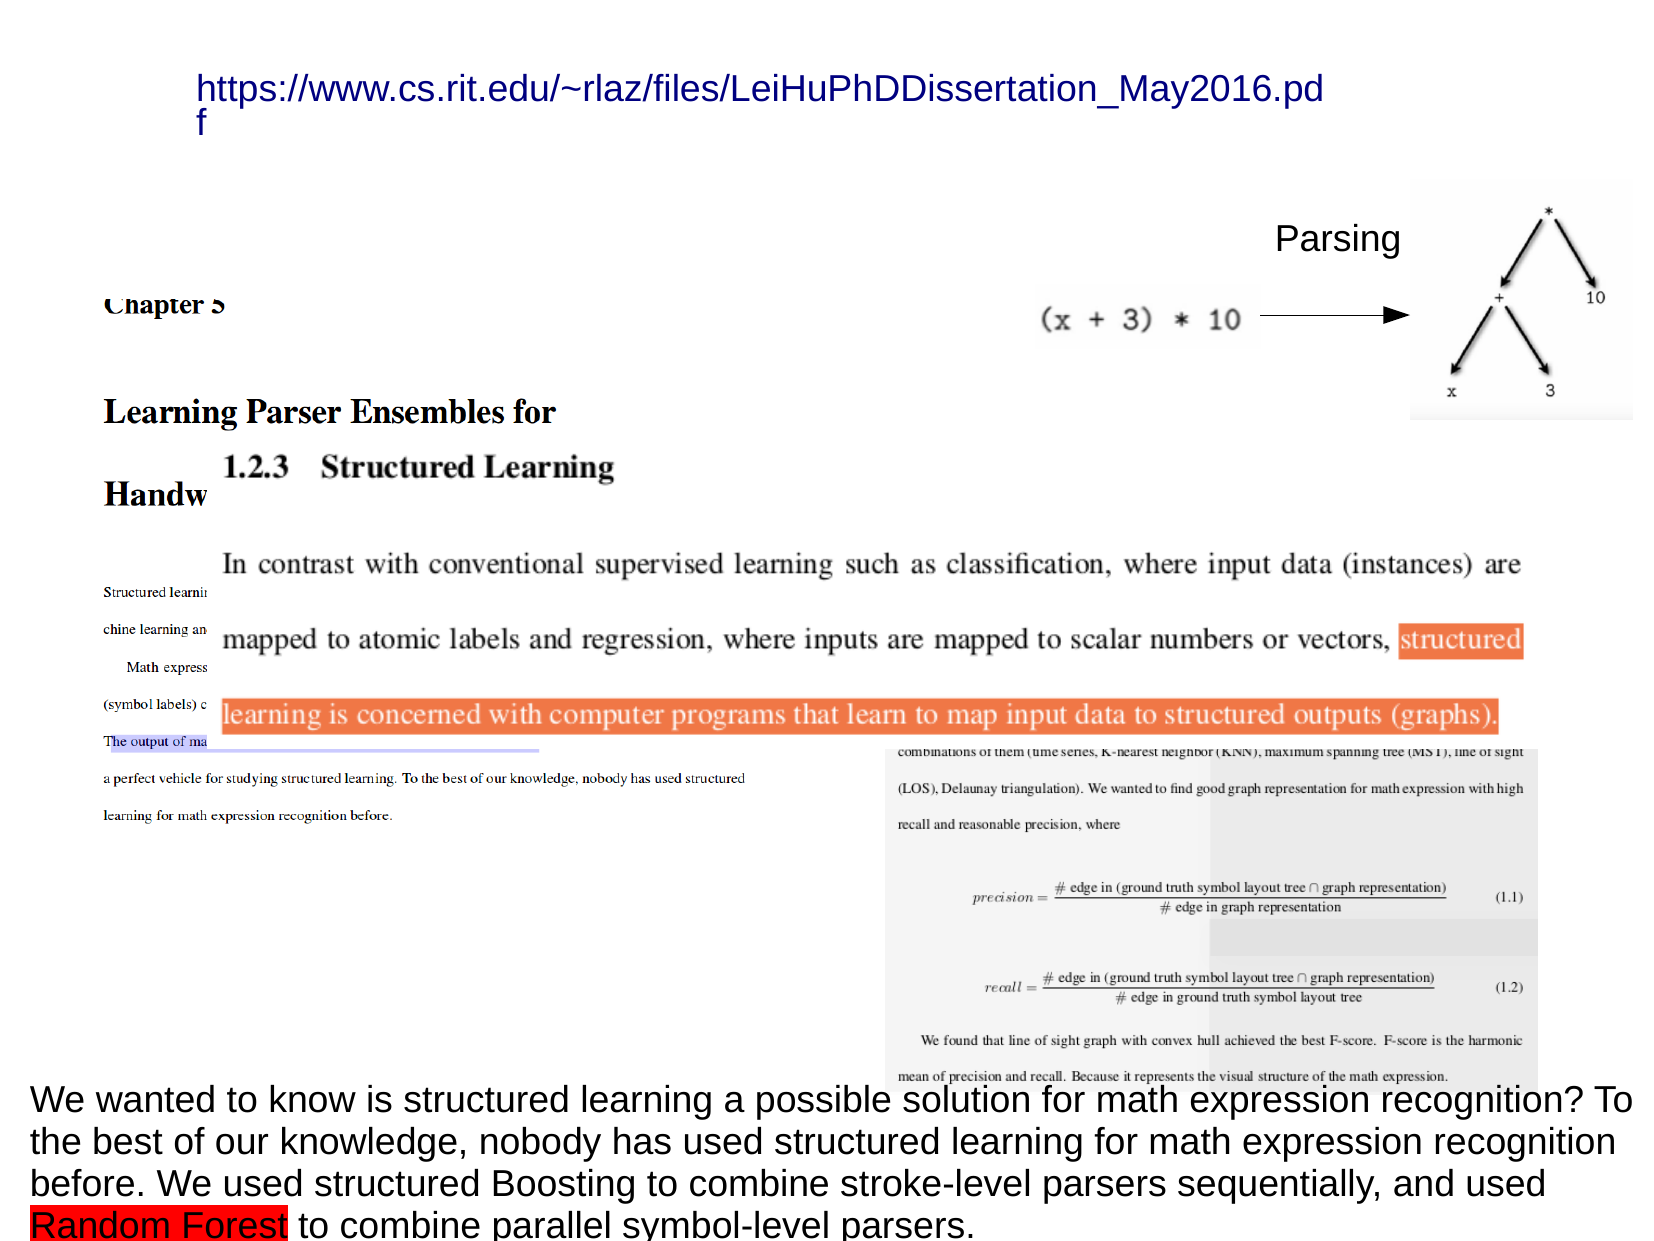

https://www.cs.rit.edu/~rlaz/files/LeiHuPhDDissertation_May2016.pdf
Parsing
We wanted to know is structured learning a possible solution for math expression recognition? To the best of our knowledge, nobody has used structured learning for math expression recognition before. We used structured Boosting to combine stroke-level parsers sequentially, and used Random Forest to combine parallel symbol-level parsers.